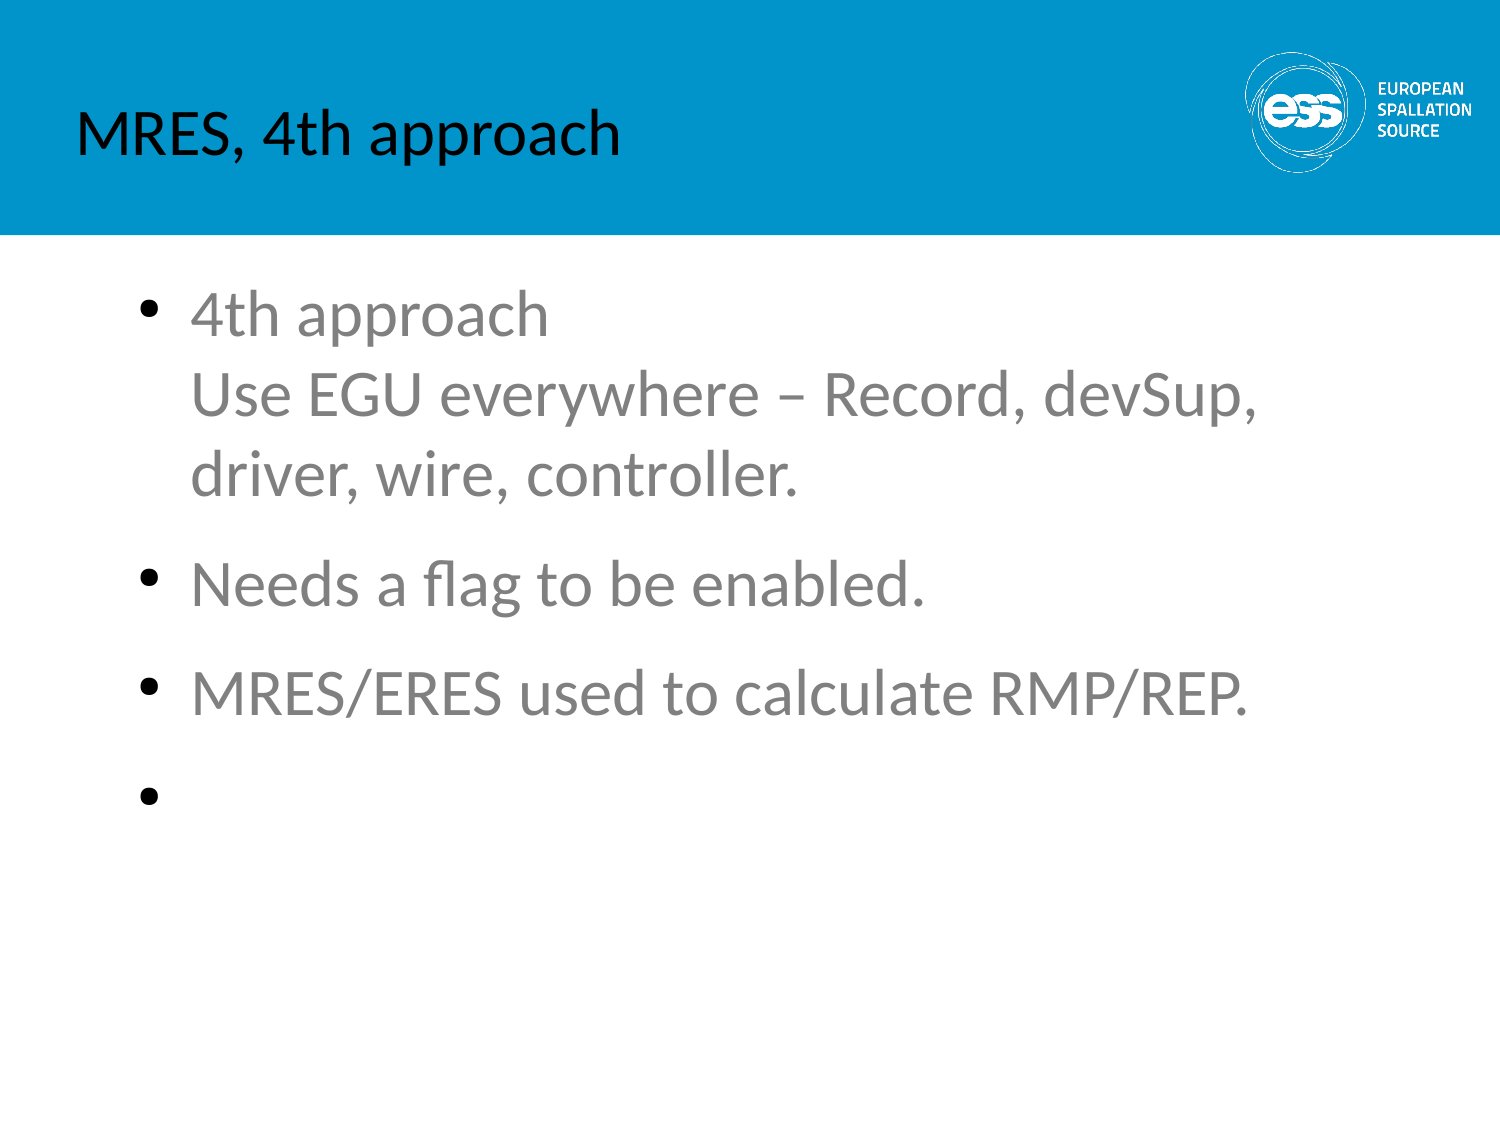

# MRES, 4th approach
4th approach
Use EGU everywhere – Record, devSup, driver, wire, controller.
Needs a flag to be enabled.
MRES/ERES used to calculate RMP/REP.